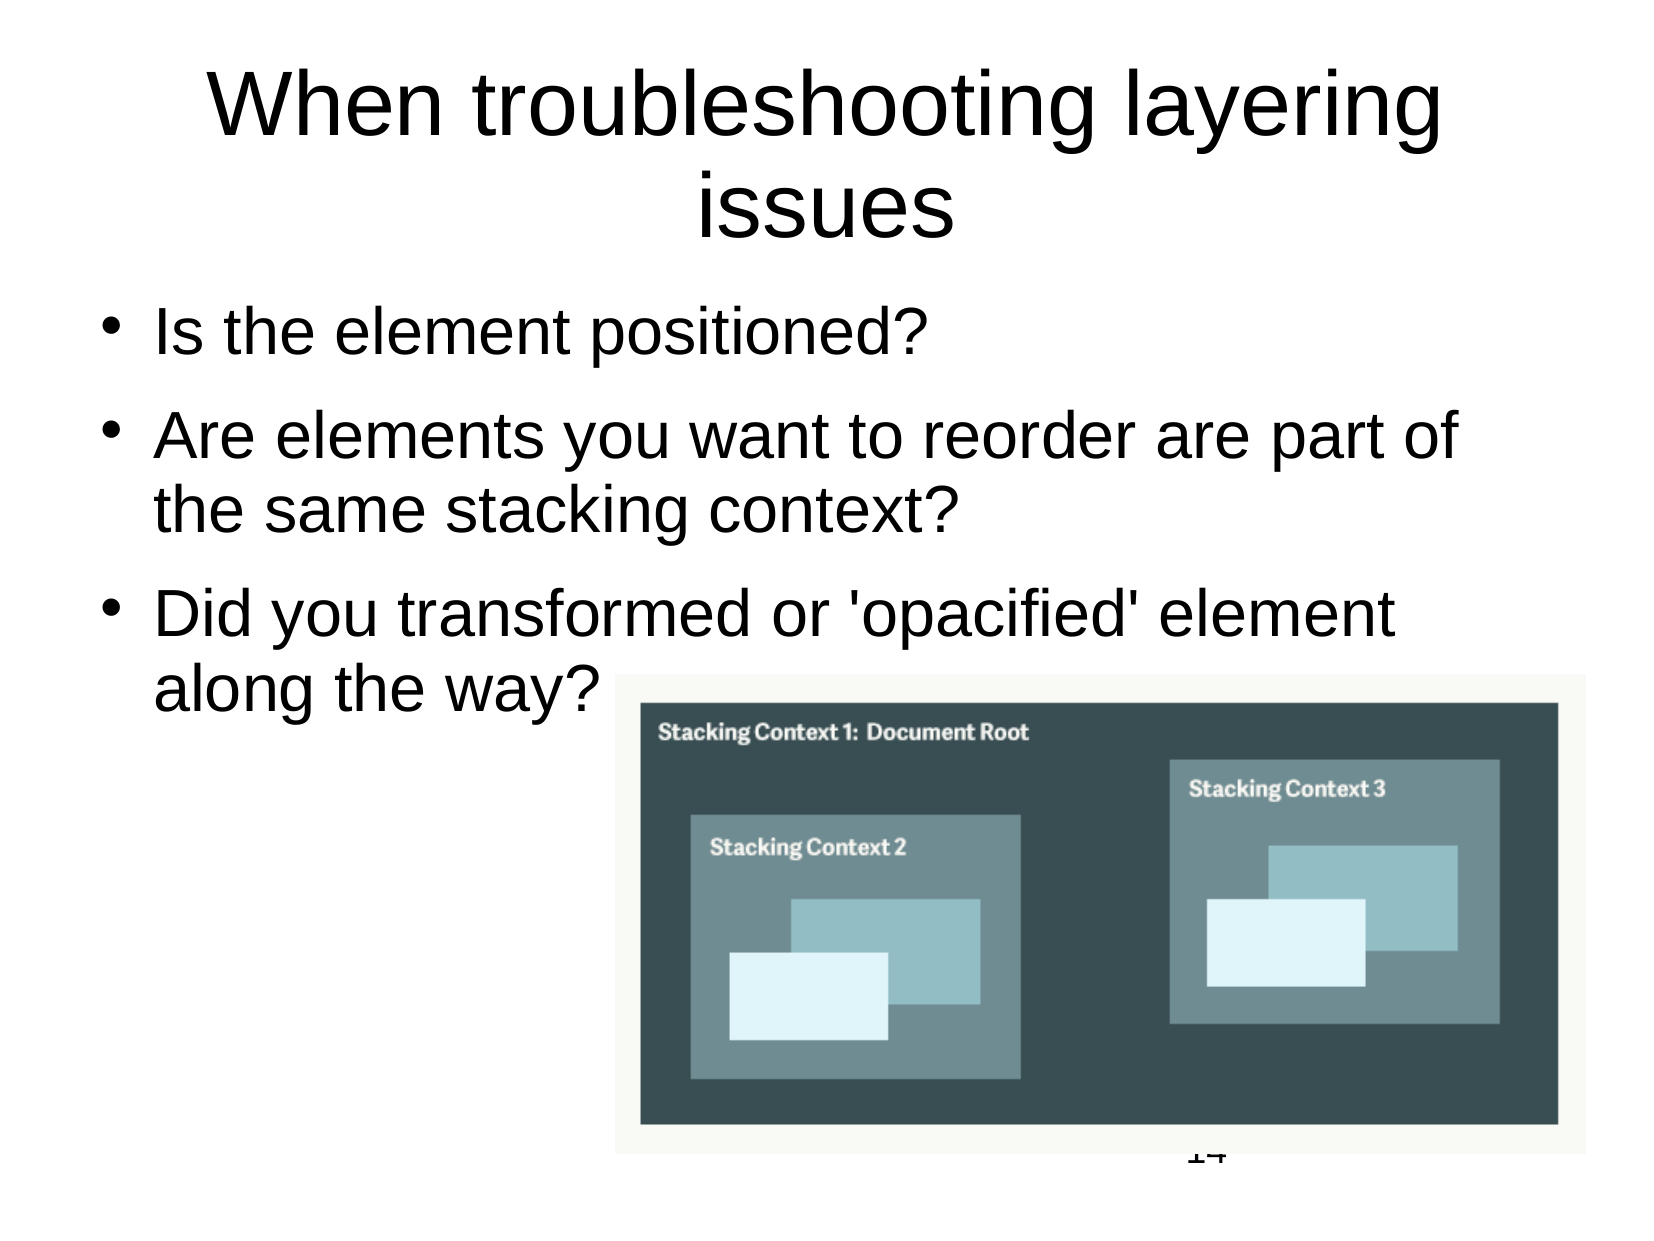

# When troubleshooting layering issues
Is the element positioned?
Are elements you want to reorder are part of the same stacking context?
Did you transformed or 'opacified' element along the way?
14